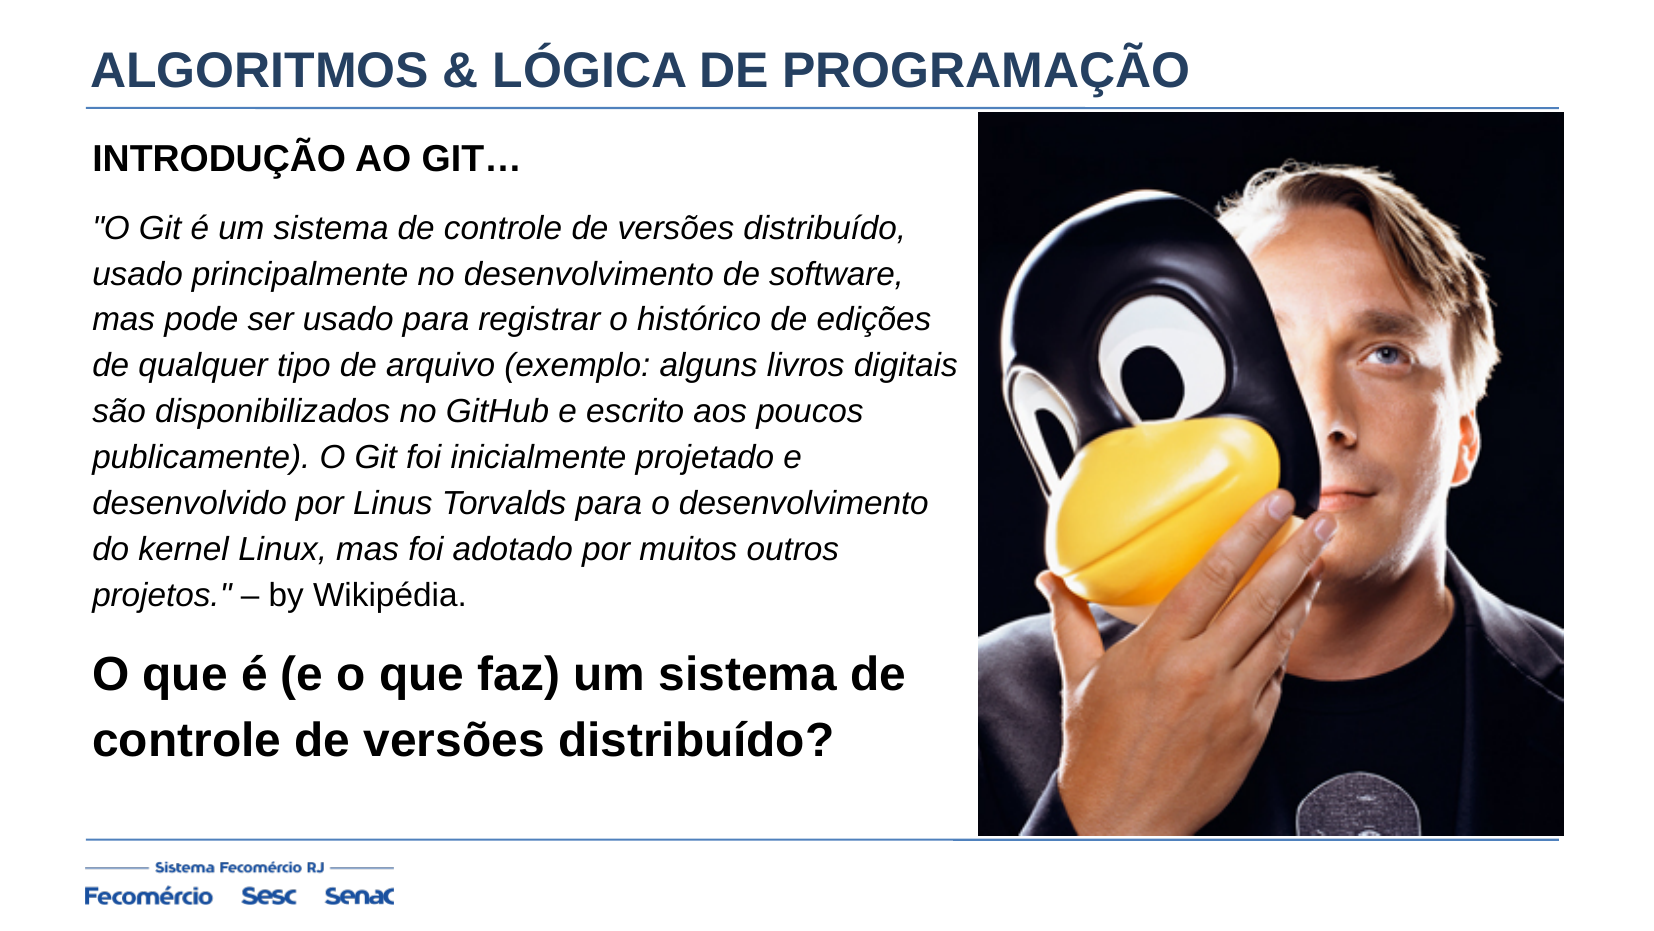

ALGORITMOS & LÓGICA DE PROGRAMAÇÃO
INTRODUÇÃO AO GIT…
"O Git é um sistema de controle de versões distribuído, usado principalmente no desenvolvimento de software, mas pode ser usado para registrar o histórico de edições de qualquer tipo de arquivo (exemplo: alguns livros digitais são disponibilizados no GitHub e escrito aos poucos publicamente). O Git foi inicialmente projetado e desenvolvido por Linus Torvalds para o desenvolvimento do kernel Linux, mas foi adotado por muitos outros projetos." – by Wikipédia.
O que é (e o que faz) um sistema de controle de versões distribuído?